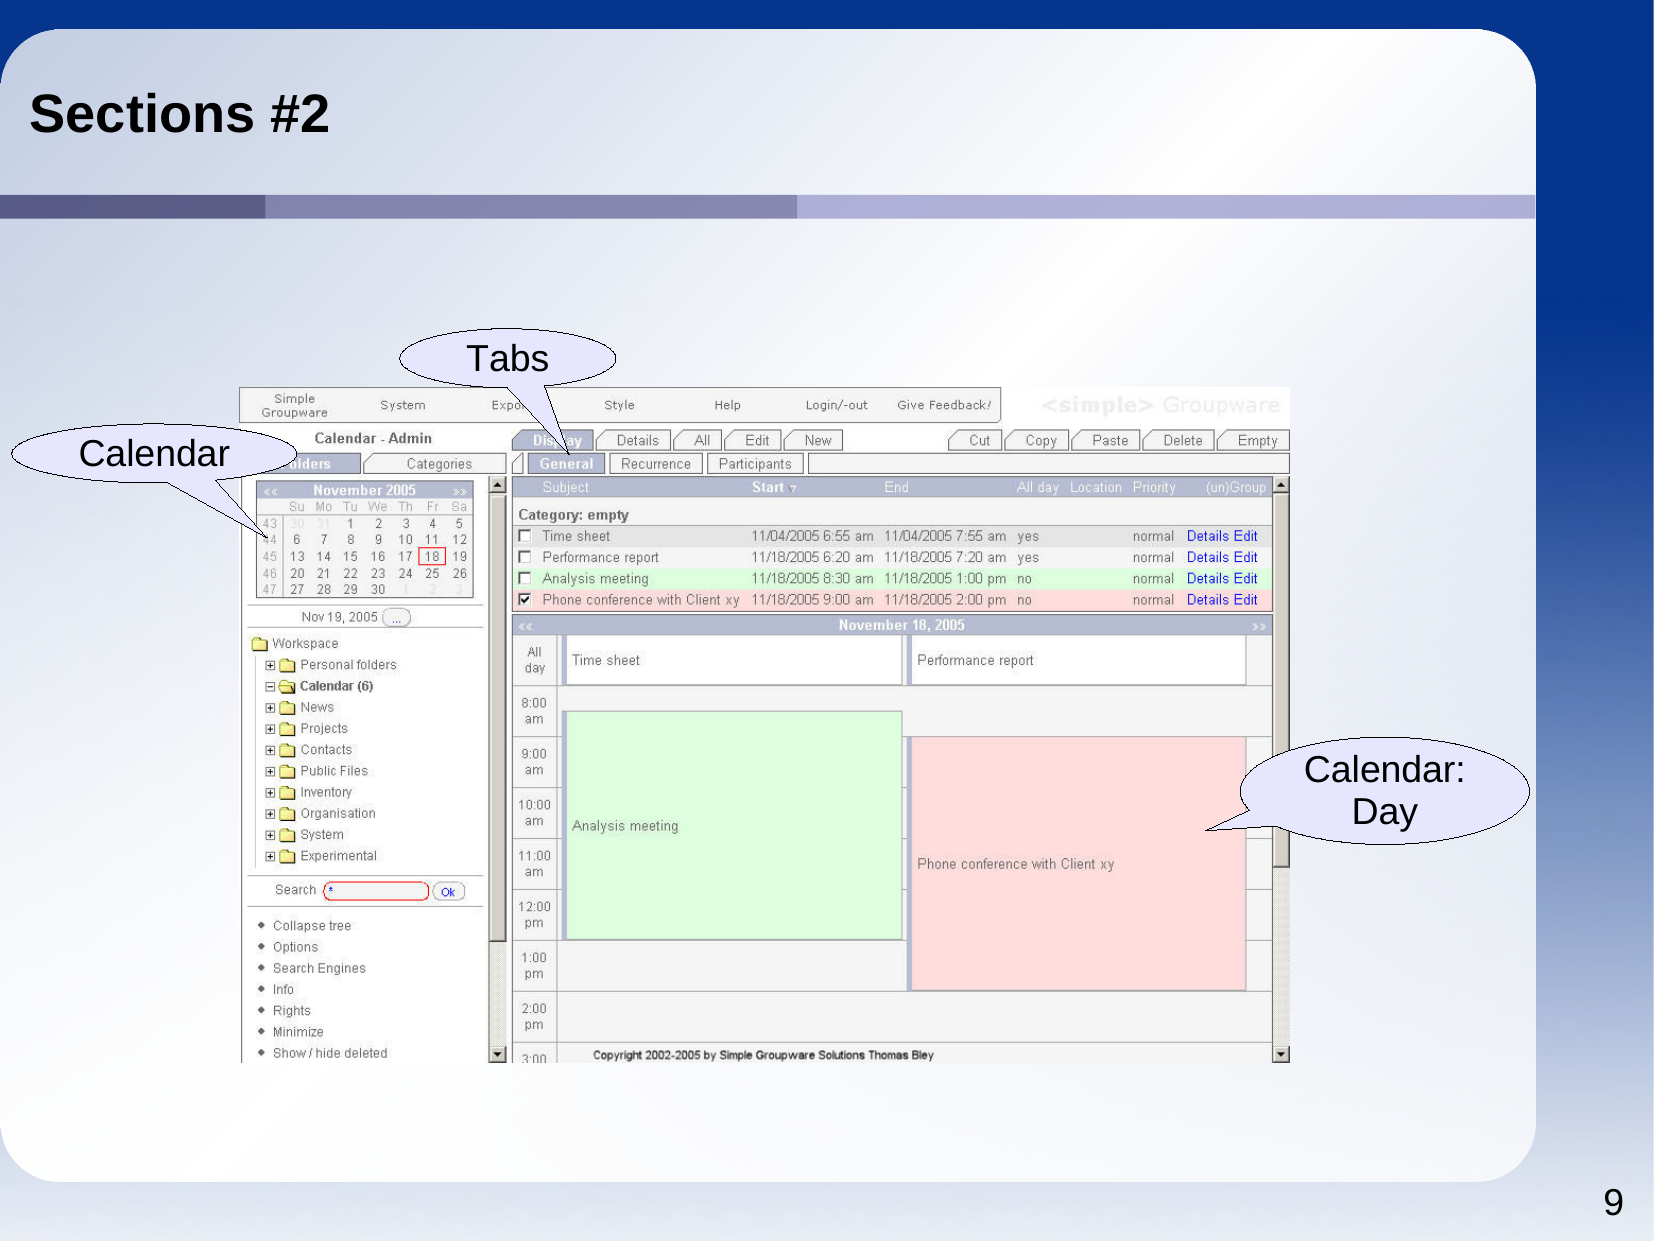

# Sections #2
Tabs
Calendar
Calendar: Day
9